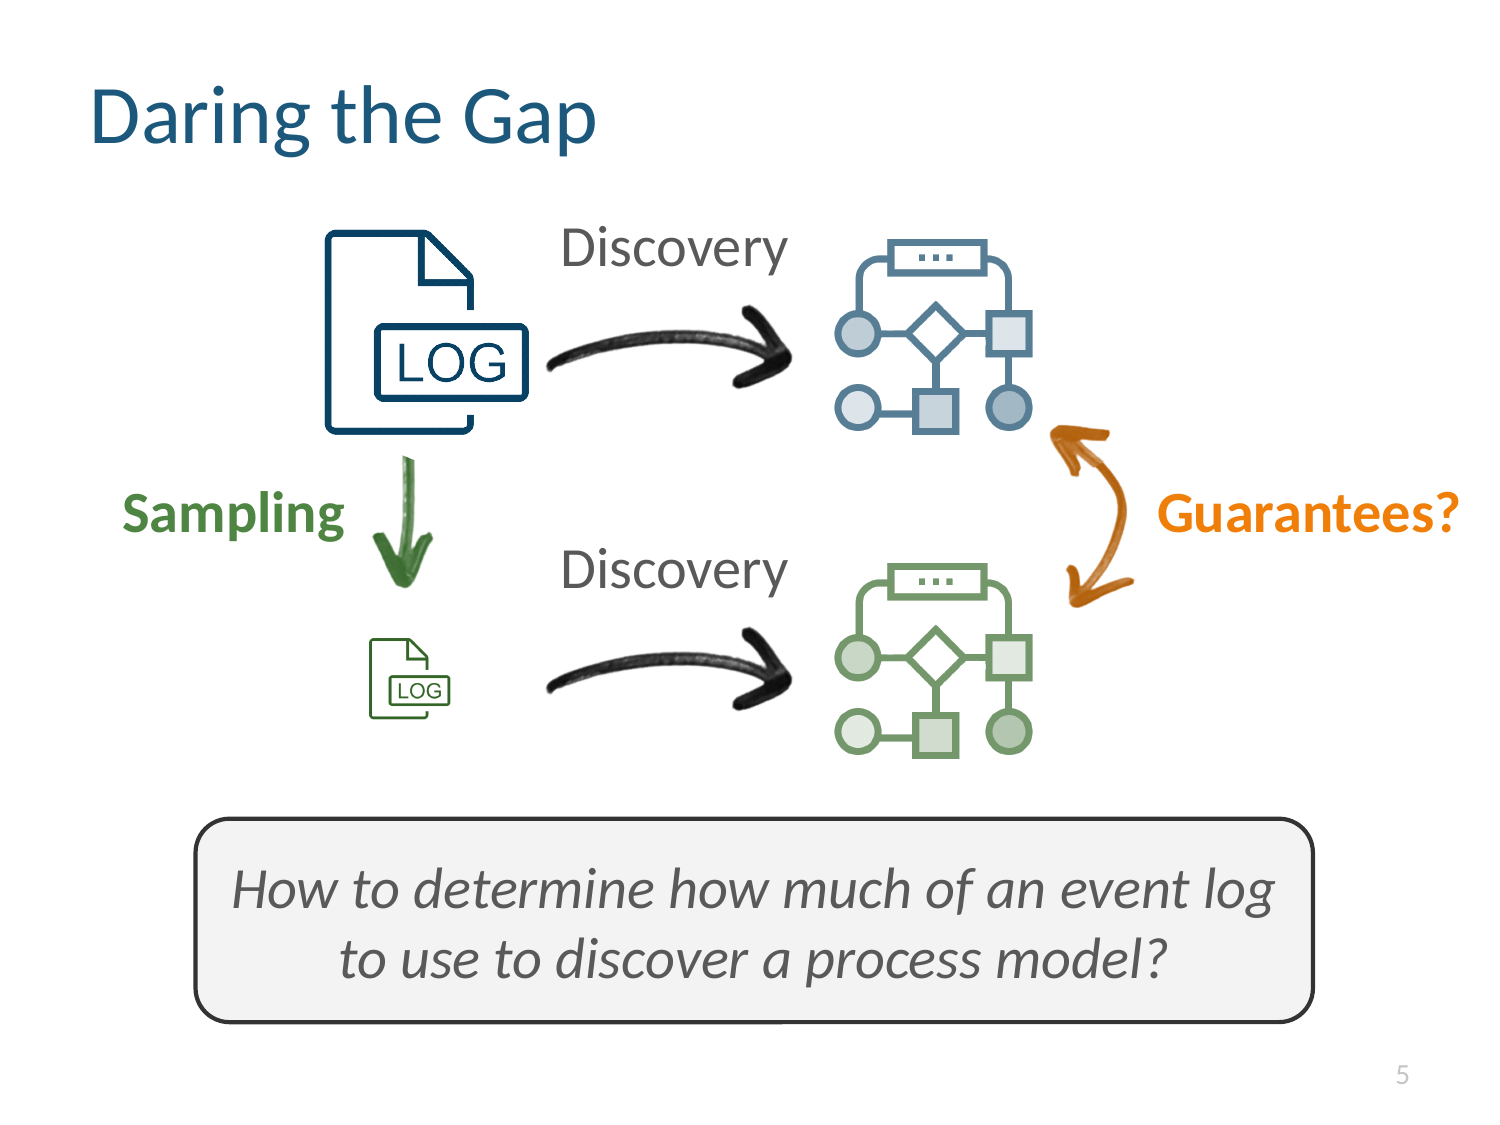

Daring the Gap
Discovery
Sampling
Guarantees?
Discovery
How to determine how much of an event log to use to discover a process model?